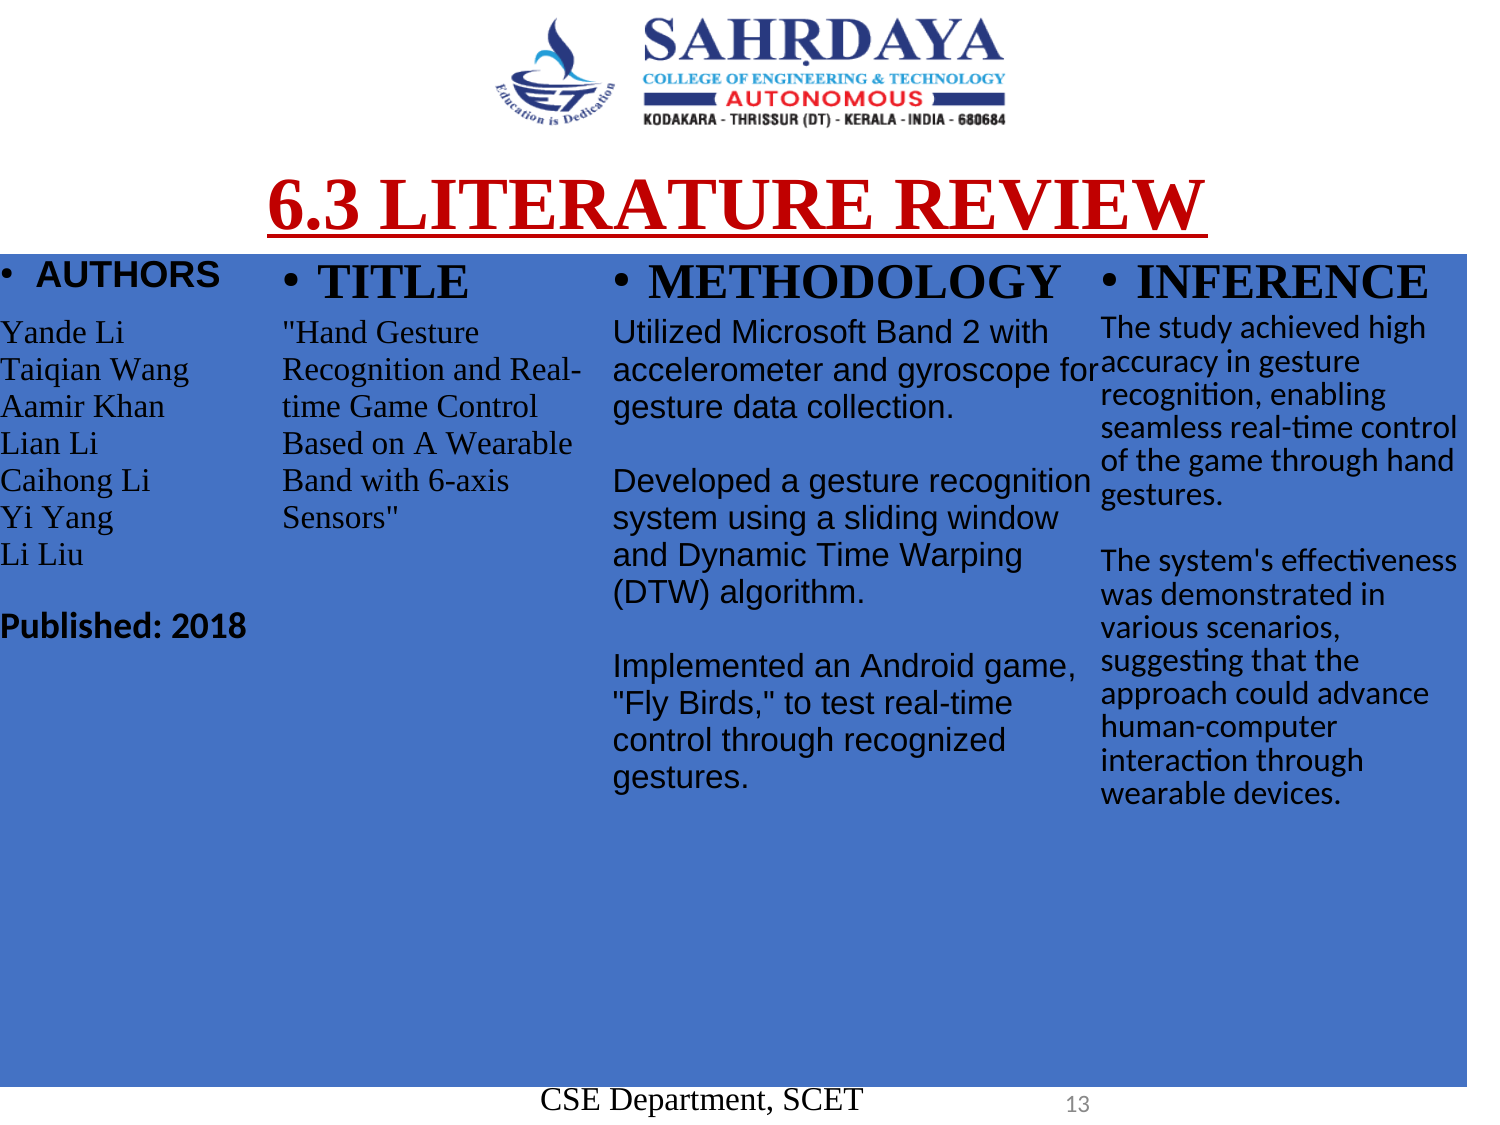

6.3 LITERATURE REVIEW​
| AUTHORS | TITLE | METHODOLOGY | INFERENCE |
| --- | --- | --- | --- |
| Yande Li Taiqian Wang Aamir Khan Lian Li Caihong Li Yi Yang Li Liu Published: 2018 | "Hand Gesture Recognition and Real-time Game Control Based on A Wearable Band with 6-axis Sensors" | Utilized Microsoft Band 2 with accelerometer and gyroscope for gesture data collection. Developed a gesture recognition system using a sliding window and Dynamic Time Warping (DTW) algorithm. Implemented an Android game, "Fly Birds," to test real-time control through recognized gestures. | The study achieved high accuracy in gesture recognition, enabling seamless real-time control of the game through hand gestures. The system's effectiveness was demonstrated in various scenarios, suggesting that the approach could advance human-computer interaction through wearable devices. |
CSE Department, SCET​
13